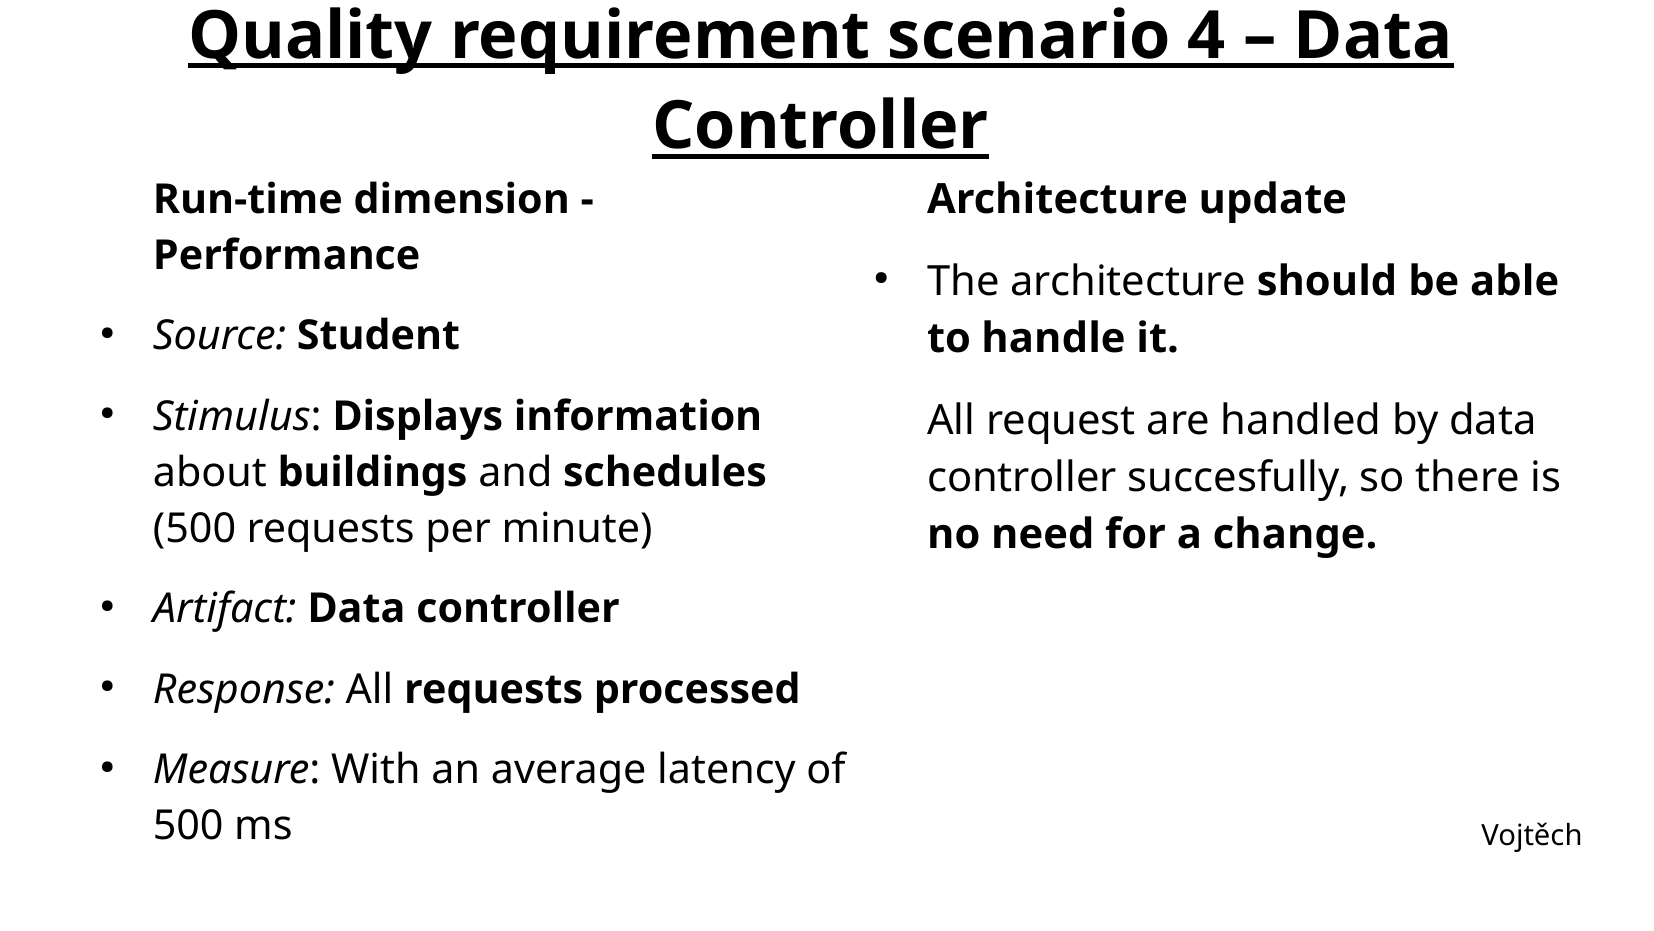

# Quality requirement scenario 4 – Data Controller
Run-time dimension - Performance
Source: Student
Stimulus: Displays information about buildings and schedules (500 requests per minute)
Artifact: Data controller
Response: All requests processed
Measure: With an average latency of 500 ms
Architecture update
The architecture should be able to handle it.
All request are handled by data controller succesfully, so there is no need for a change.
Vojtěch